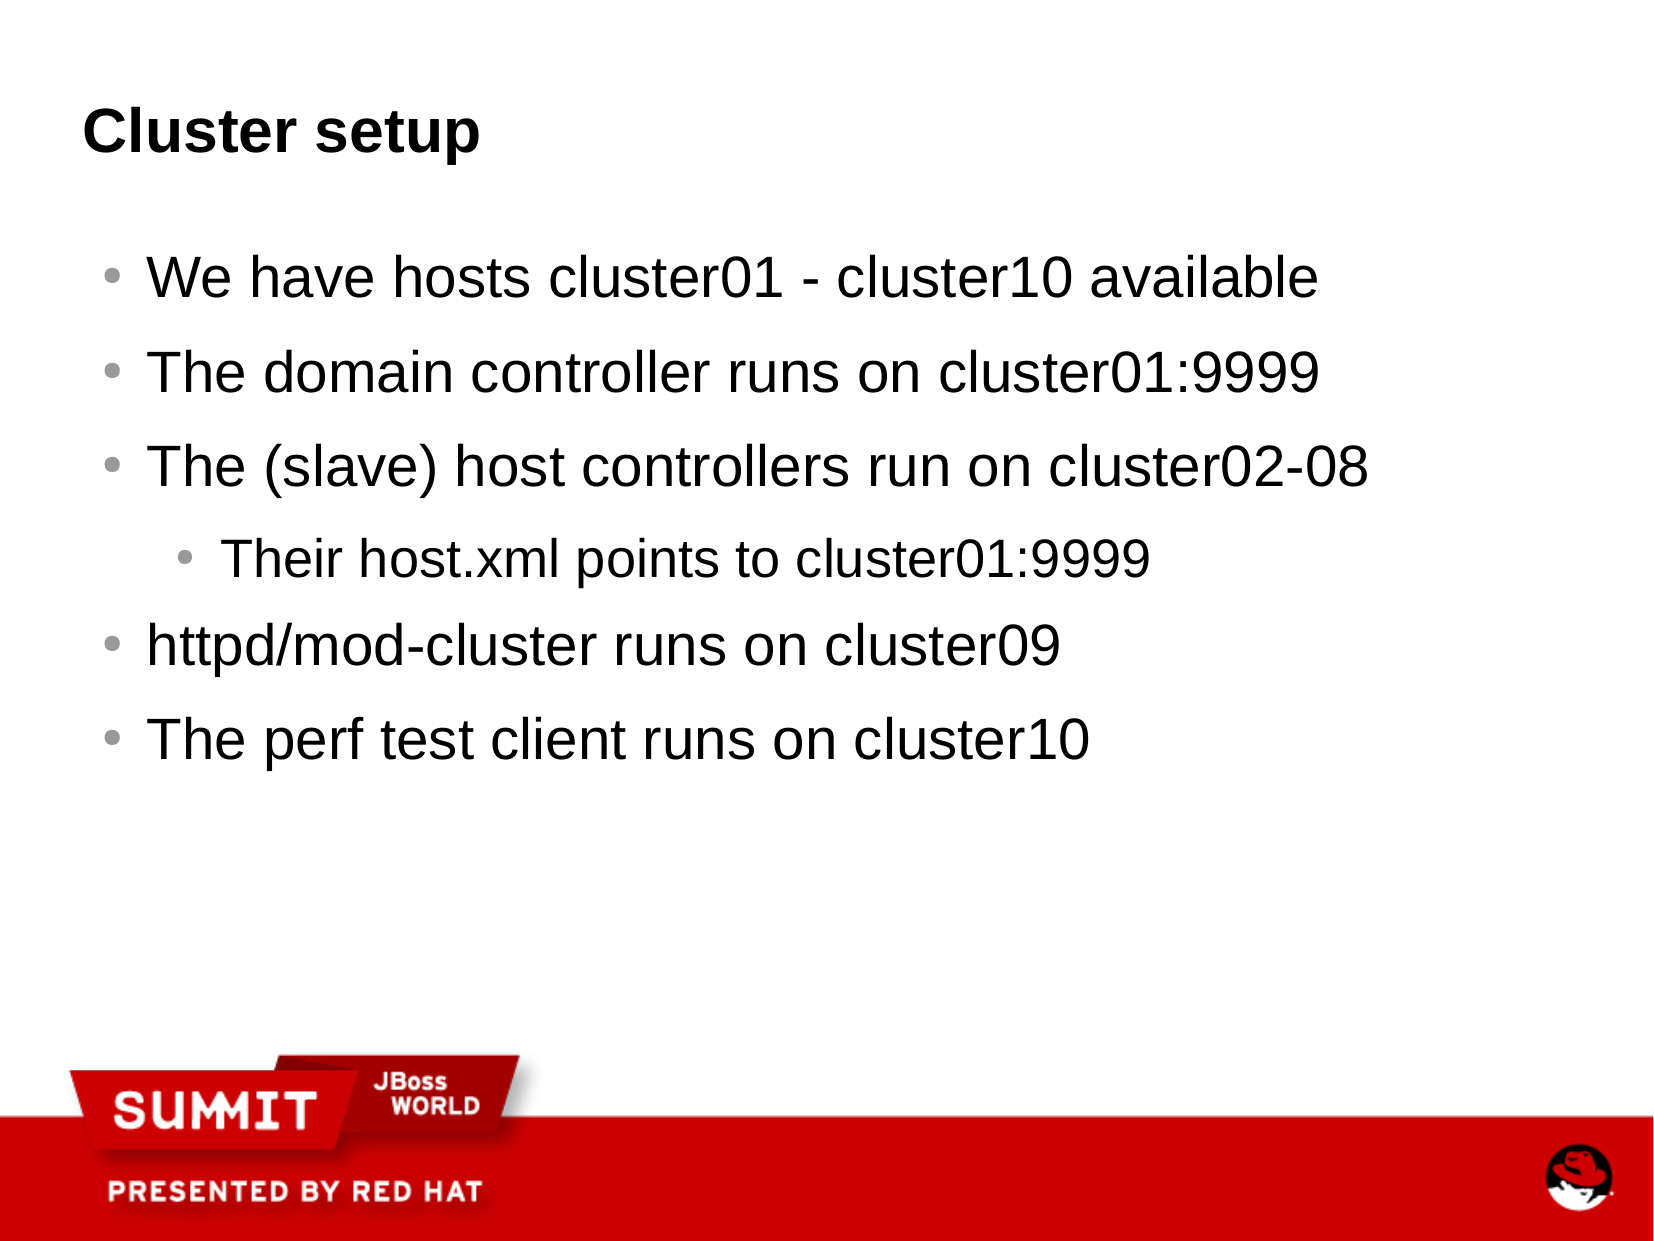

# Cluster setup
We have hosts cluster01 - cluster10 available
The domain controller runs on cluster01:9999
The (slave) host controllers run on cluster02-08
Their host.xml points to cluster01:9999
httpd/mod-cluster runs on cluster09
The perf test client runs on cluster10